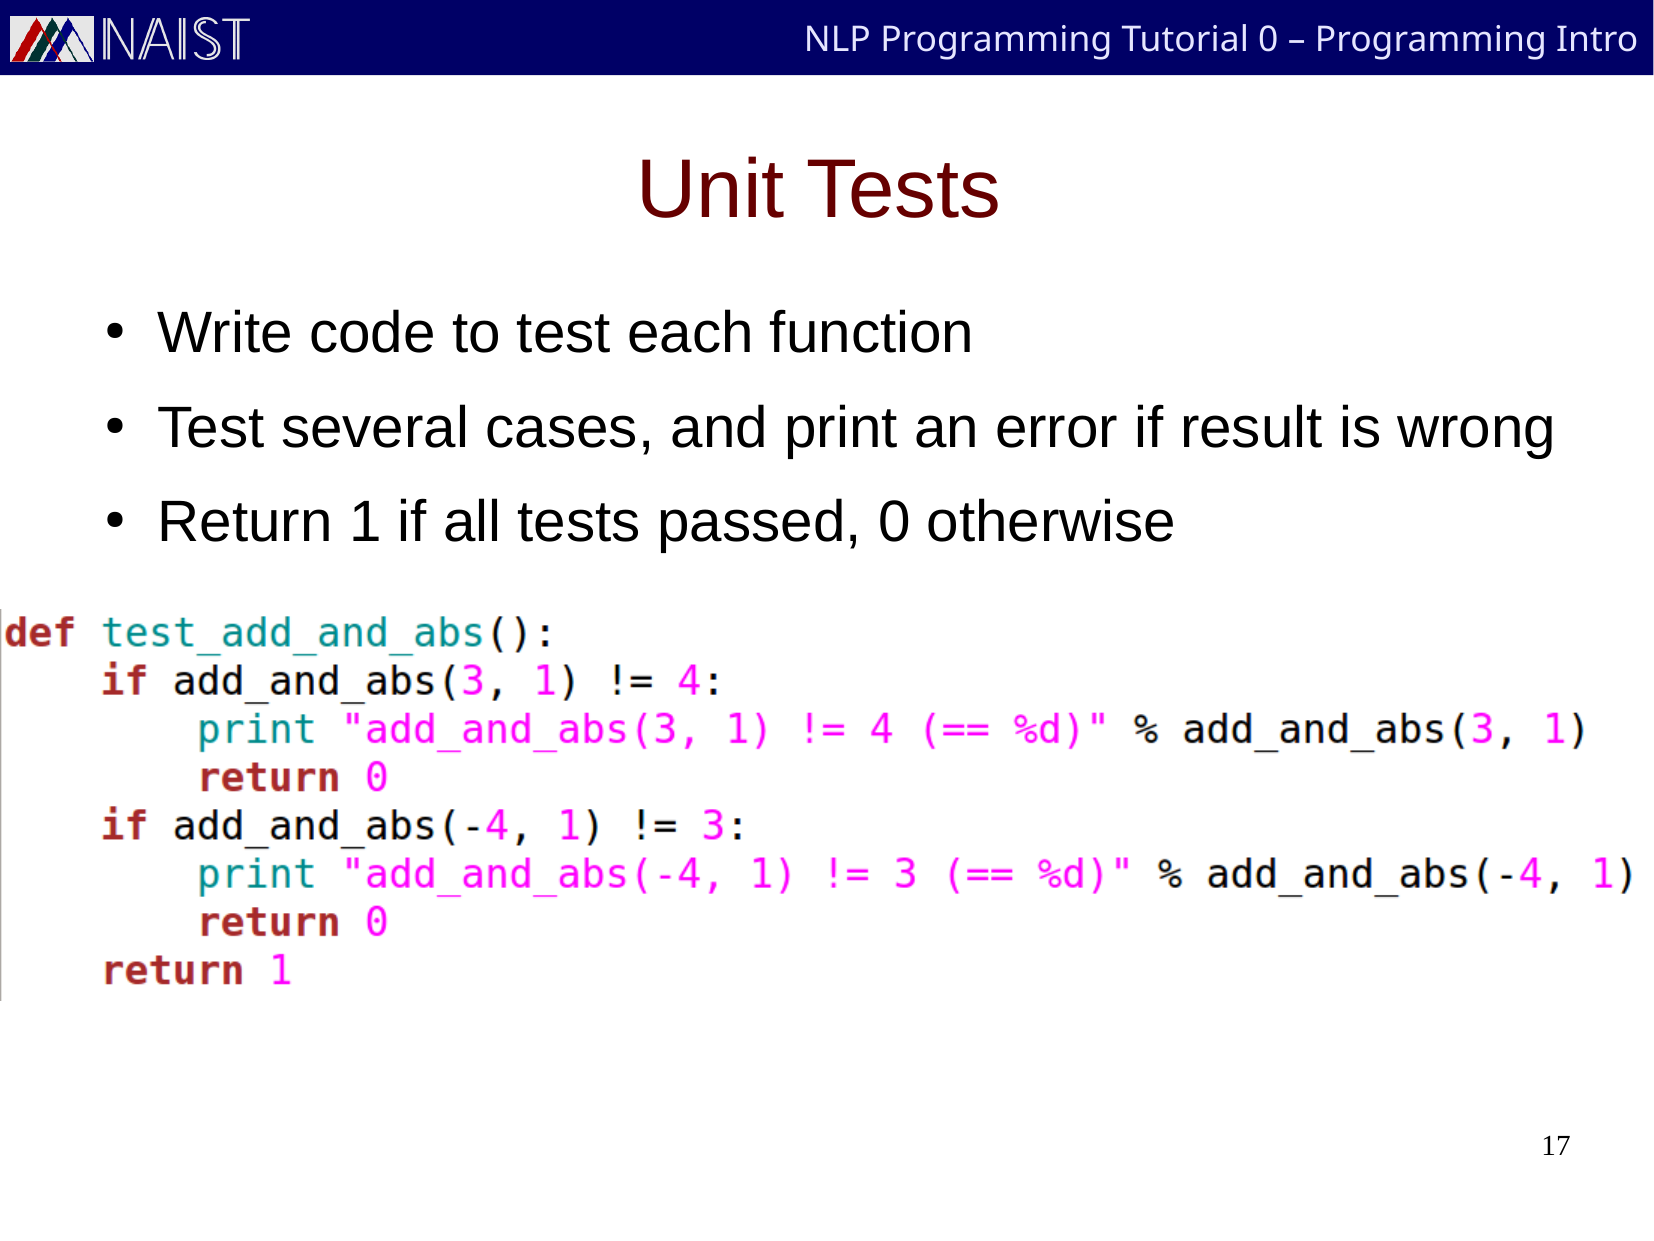

# Unit Tests
Write code to test each function
Test several cases, and print an error if result is wrong
Return 1 if all tests passed, 0 otherwise
17